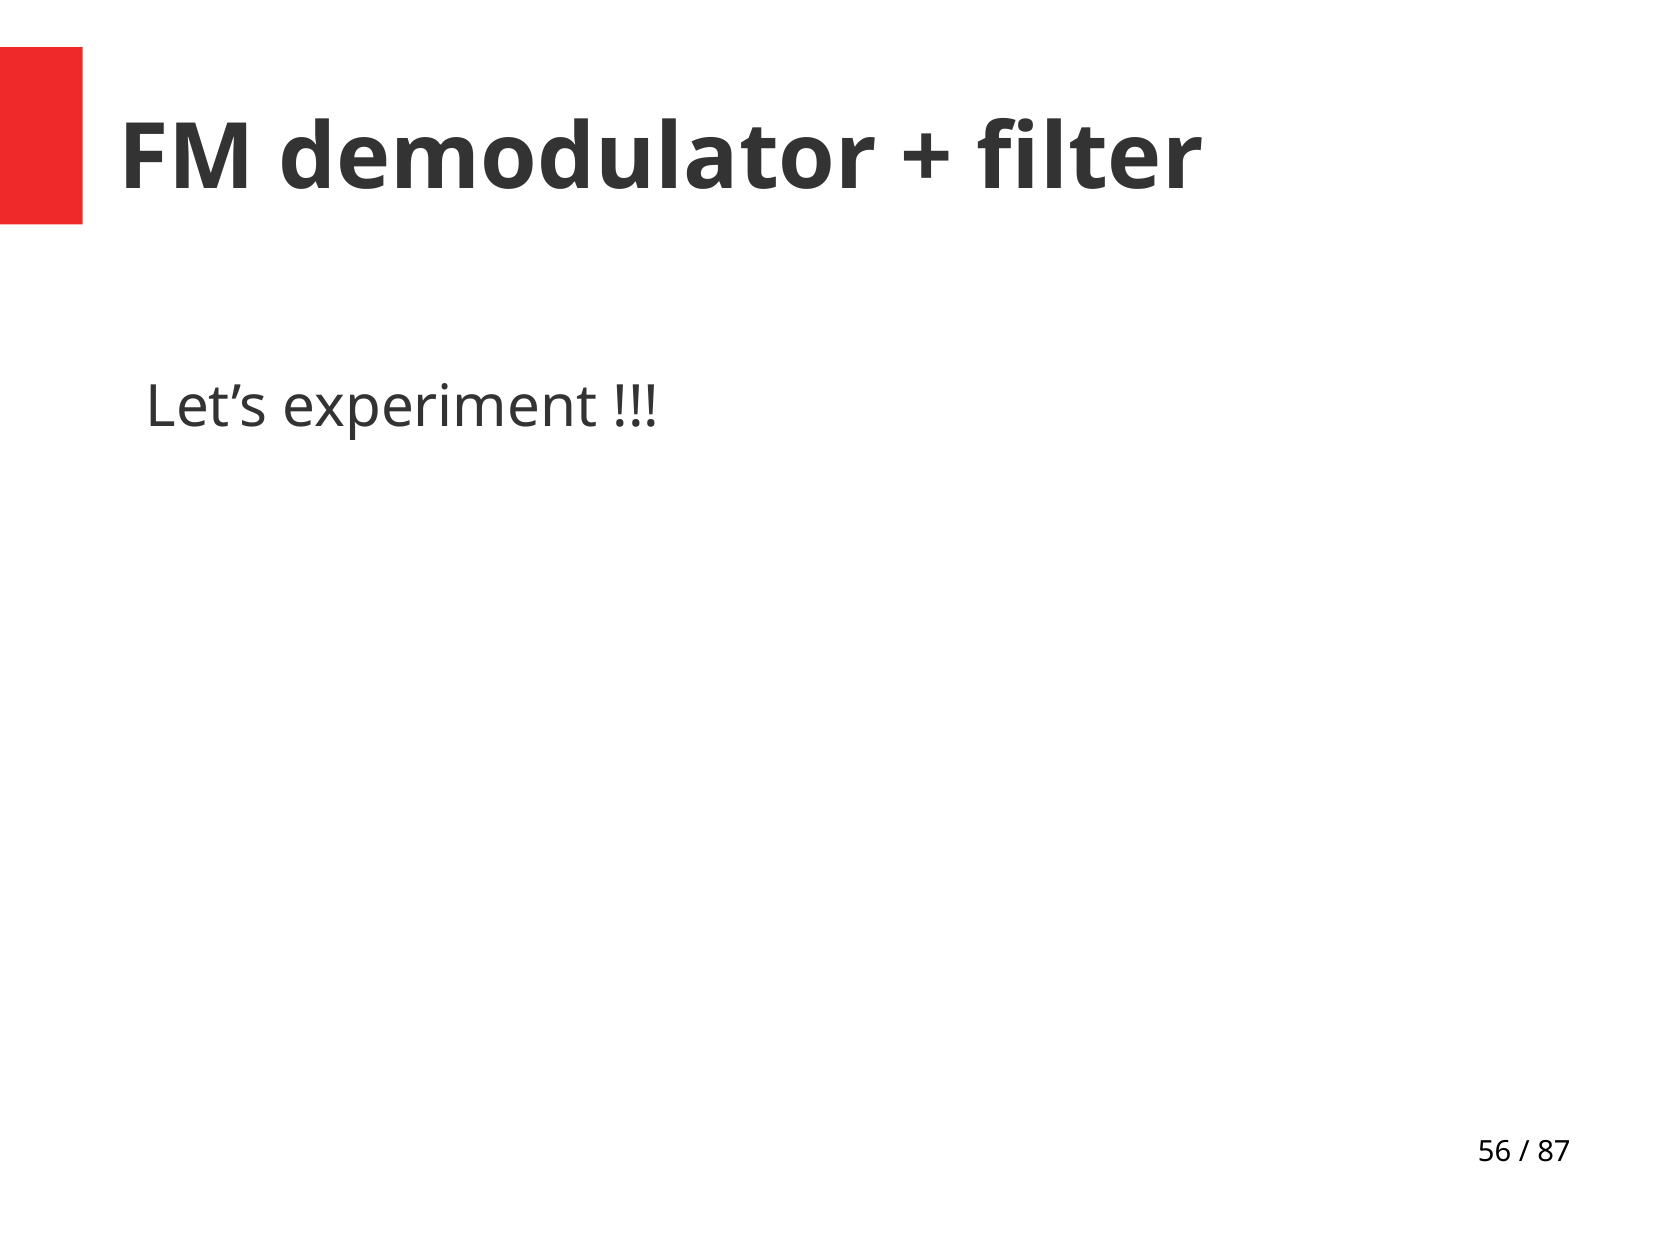

# FM demodulator + filter
Let’s experiment !!!
56